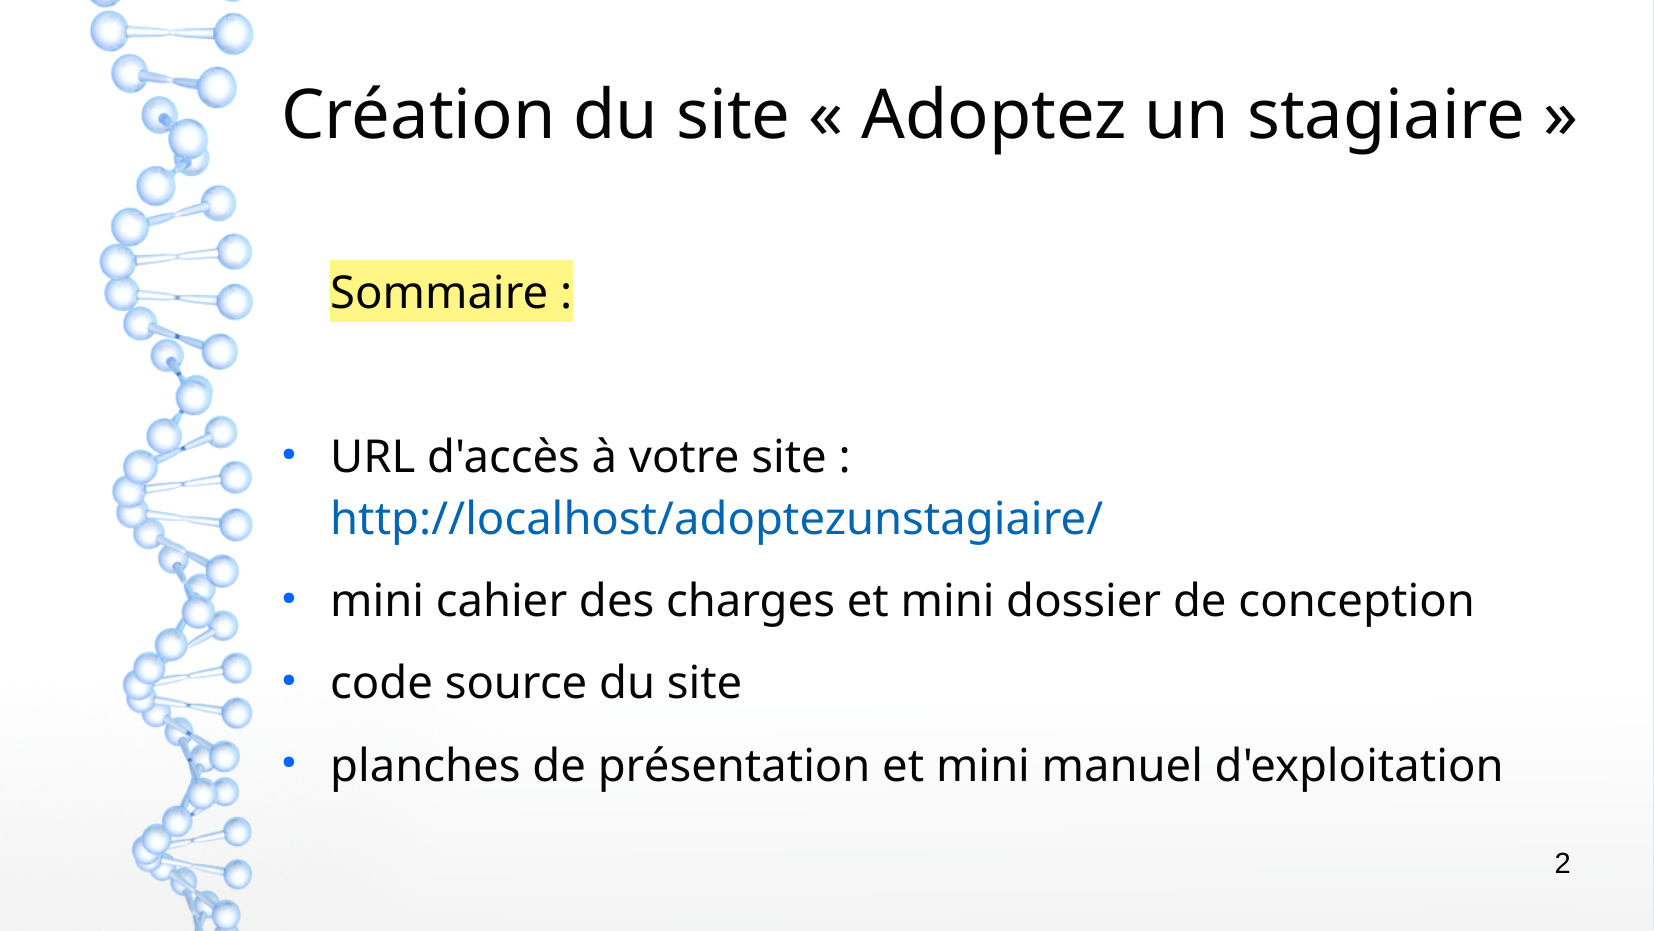

# Création du site « Adoptez un stagiaire »
Sommaire :
URL d'accès à votre site : http://localhost/adoptezunstagiaire/
mini cahier des charges et mini dossier de conception
code source du site
planches de présentation et mini manuel d'exploitation
2